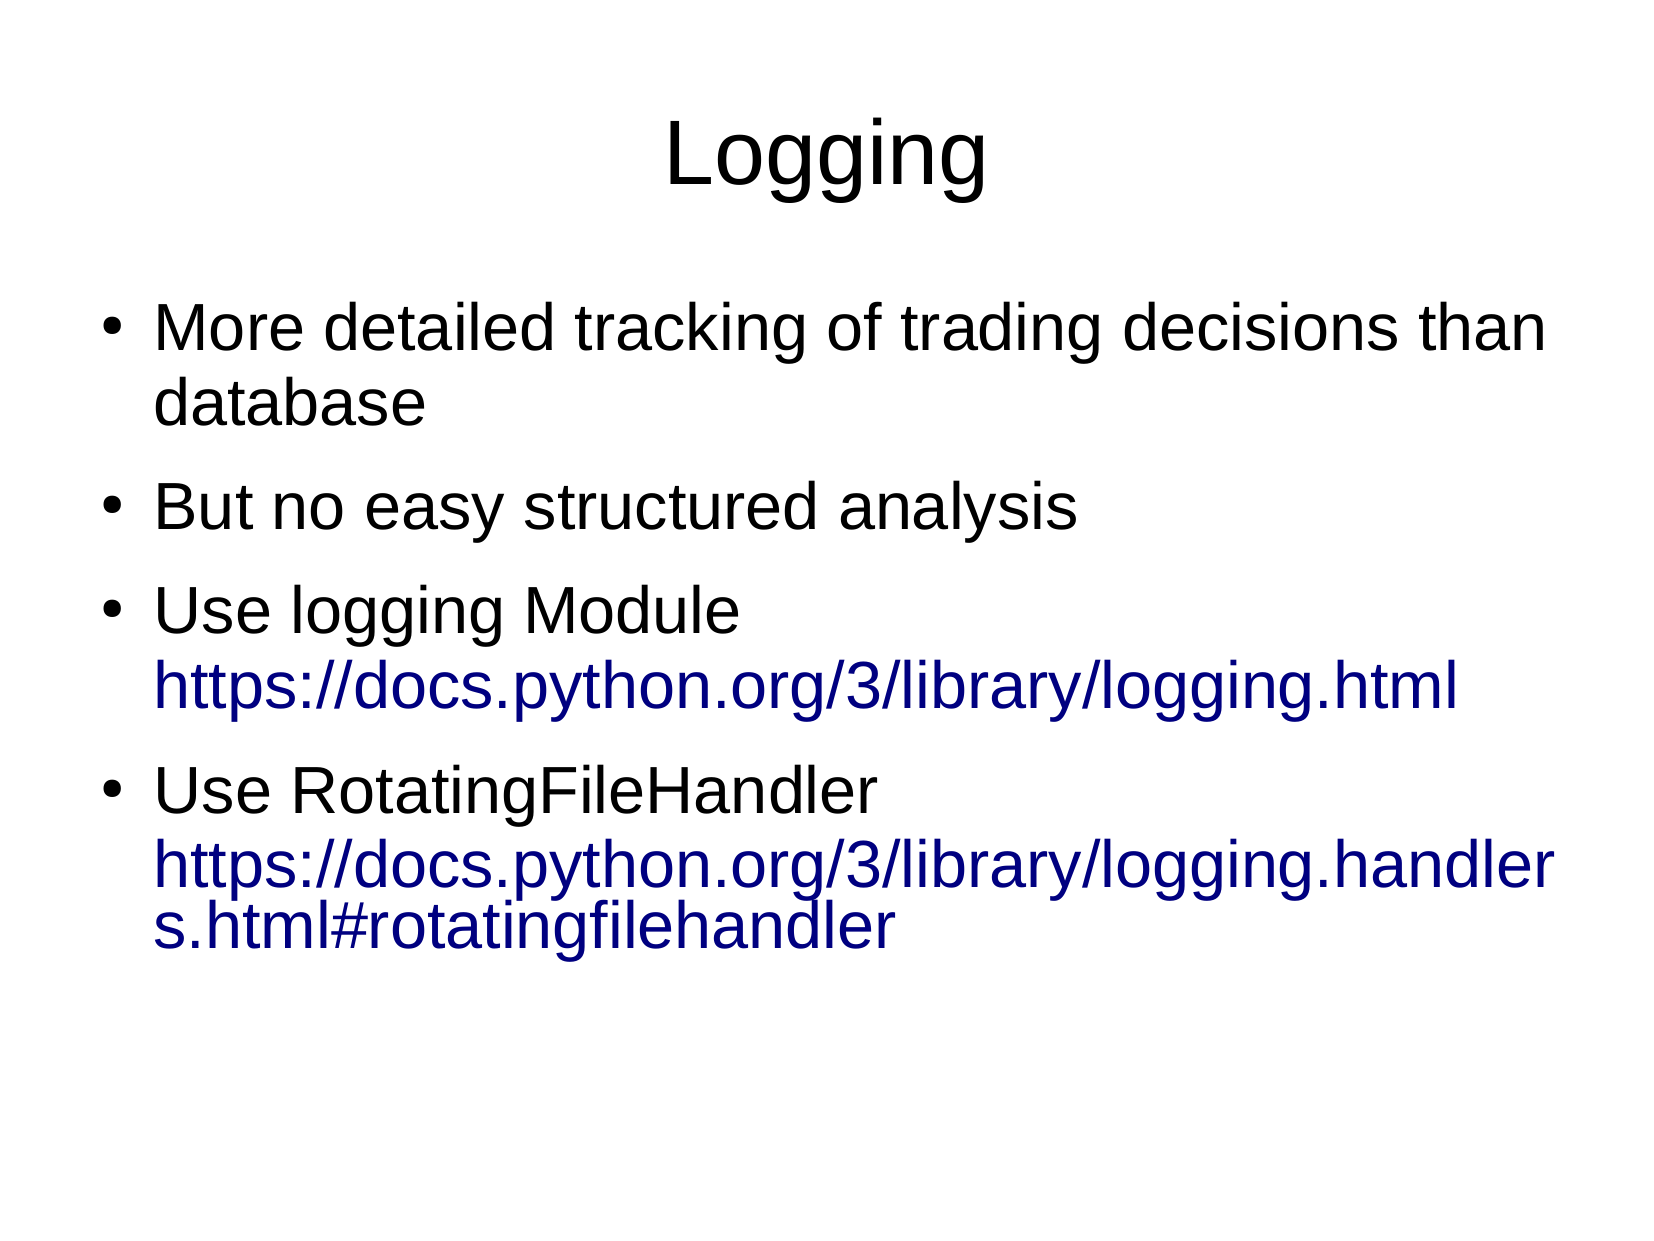

# Logging
More detailed tracking of trading decisions than database
But no easy structured analysis
Use logging Module
https://docs.python.org/3/library/logging.html
Use RotatingFileHandler
https://docs.python.org/3/library/logging.handlers.html#rotatingfilehandler